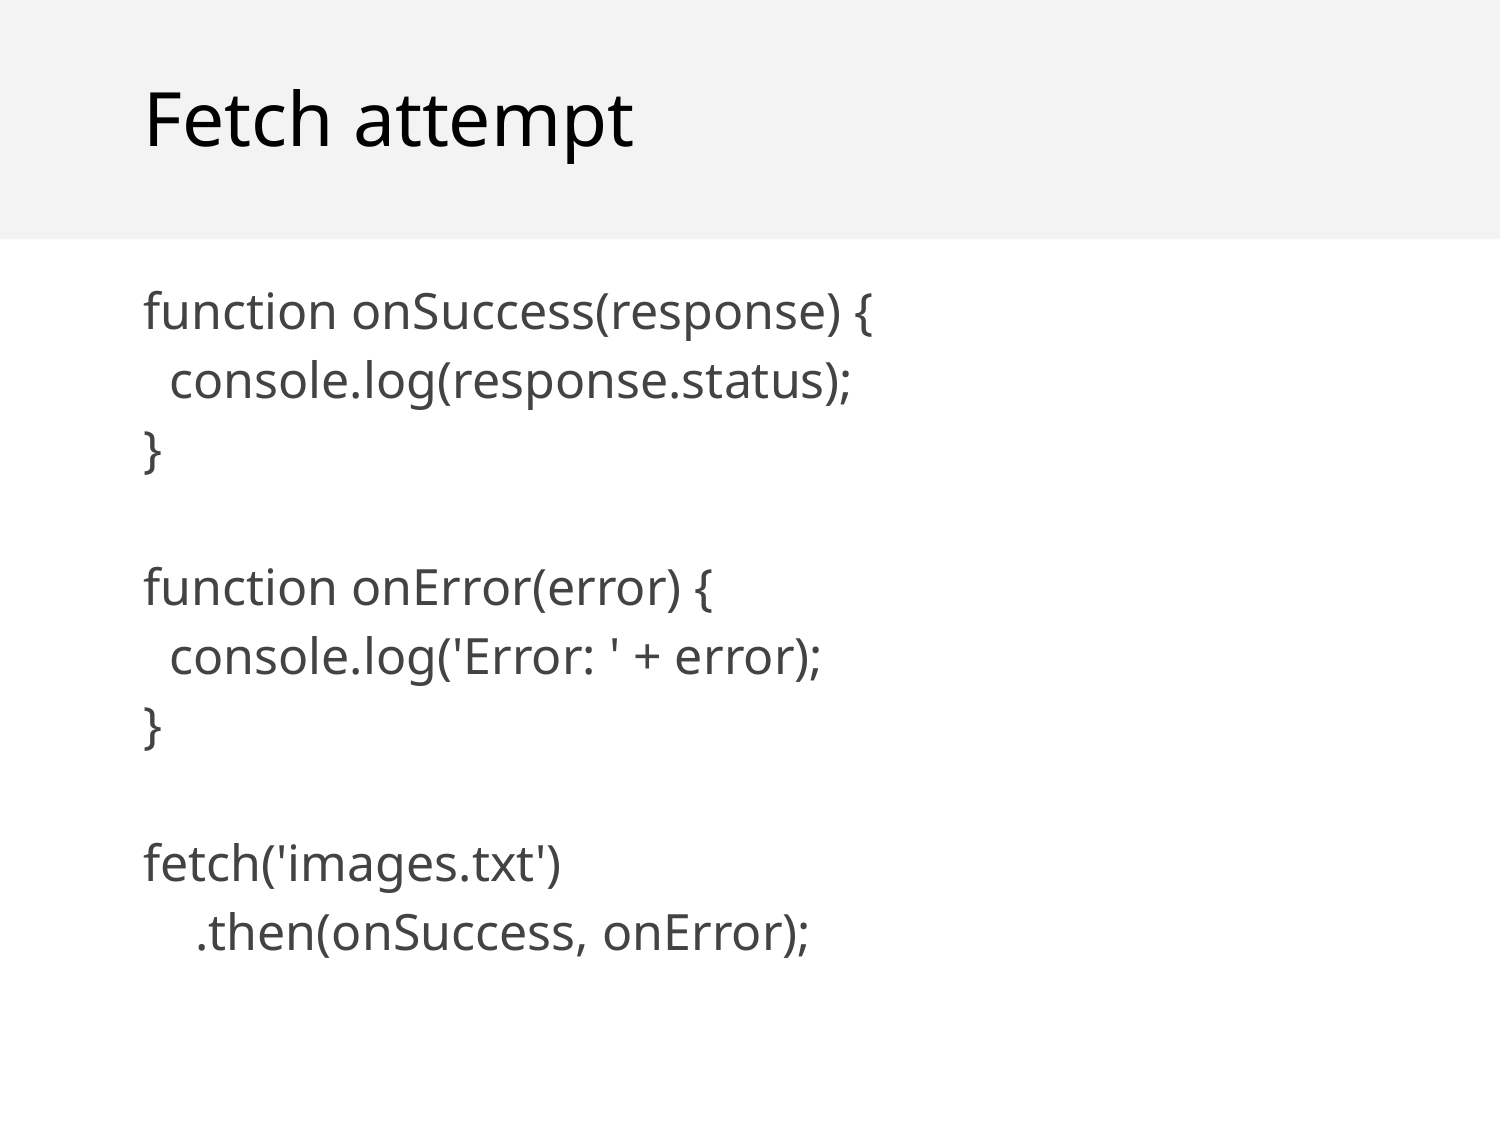

# Fetch attempt
function onSuccess(response) {
 console.log(response.status);
}
function onError(error) {
 console.log('Error: ' + error);
}
fetch('images.txt')
 .then(onSuccess, onError);